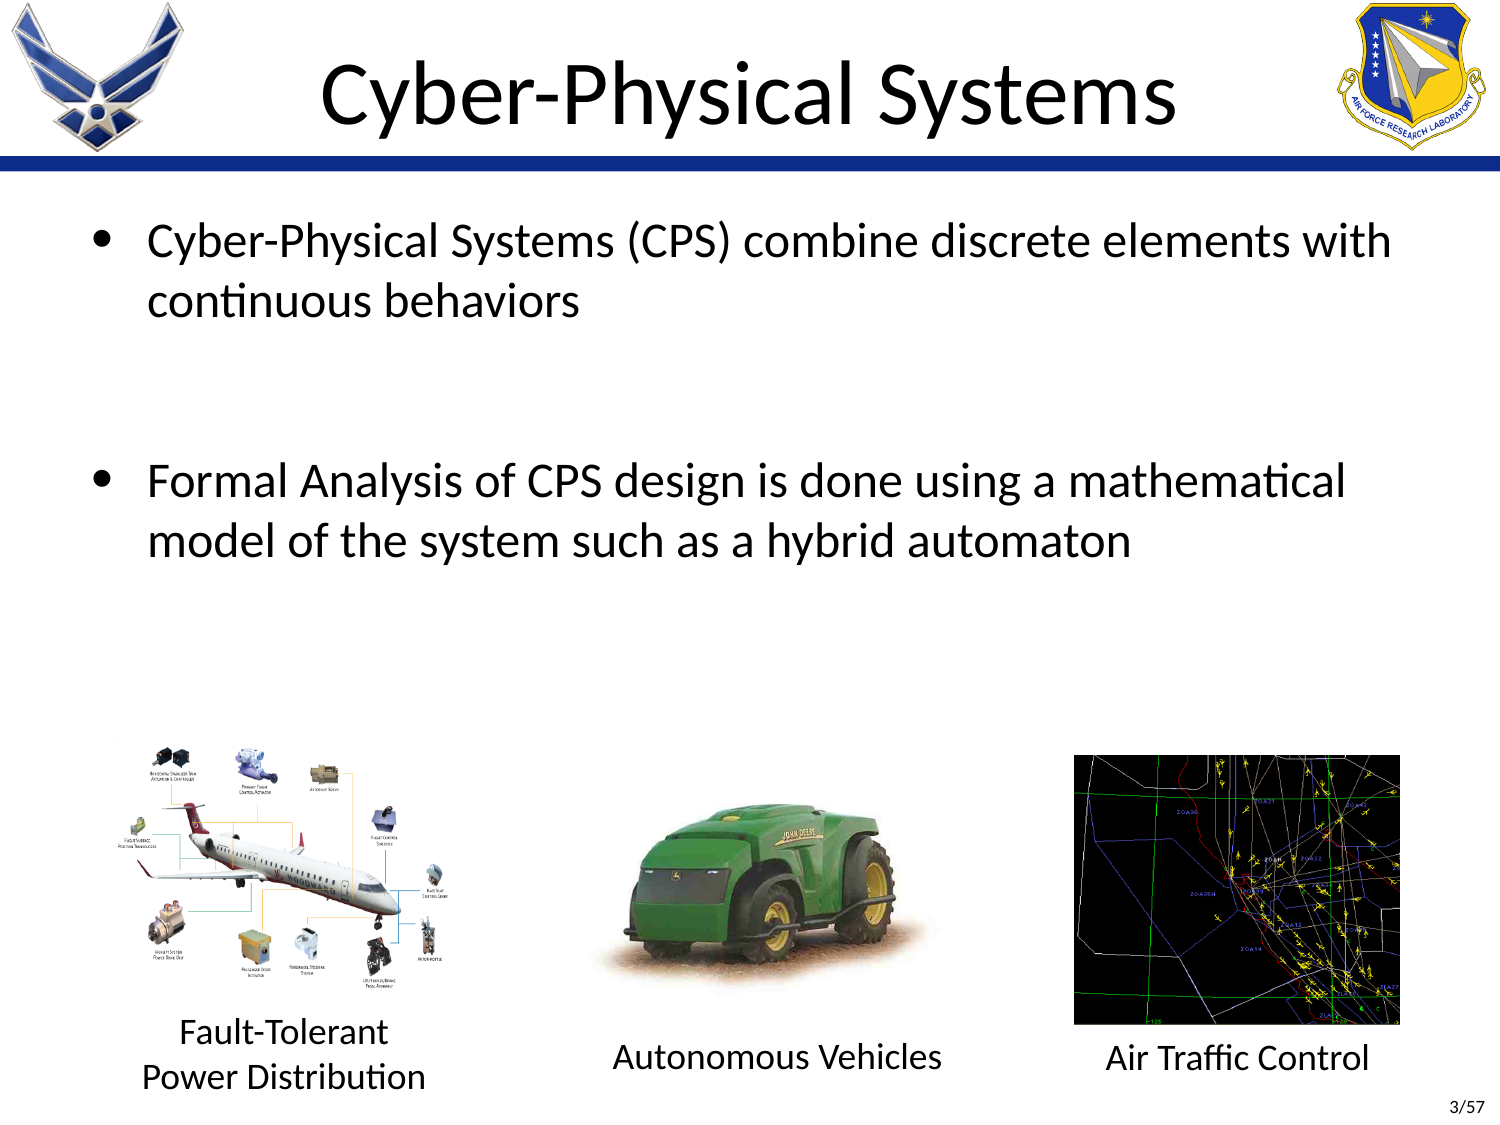

# Cyber-Physical Systems
Cyber-Physical Systems (CPS) combine discrete elements with continuous behaviors
Formal Analysis of CPS design is done using a mathematical model of the system such as a hybrid automaton
Fault-Tolerant
Power Distribution
Autonomous Vehicles
Air Traffic Control